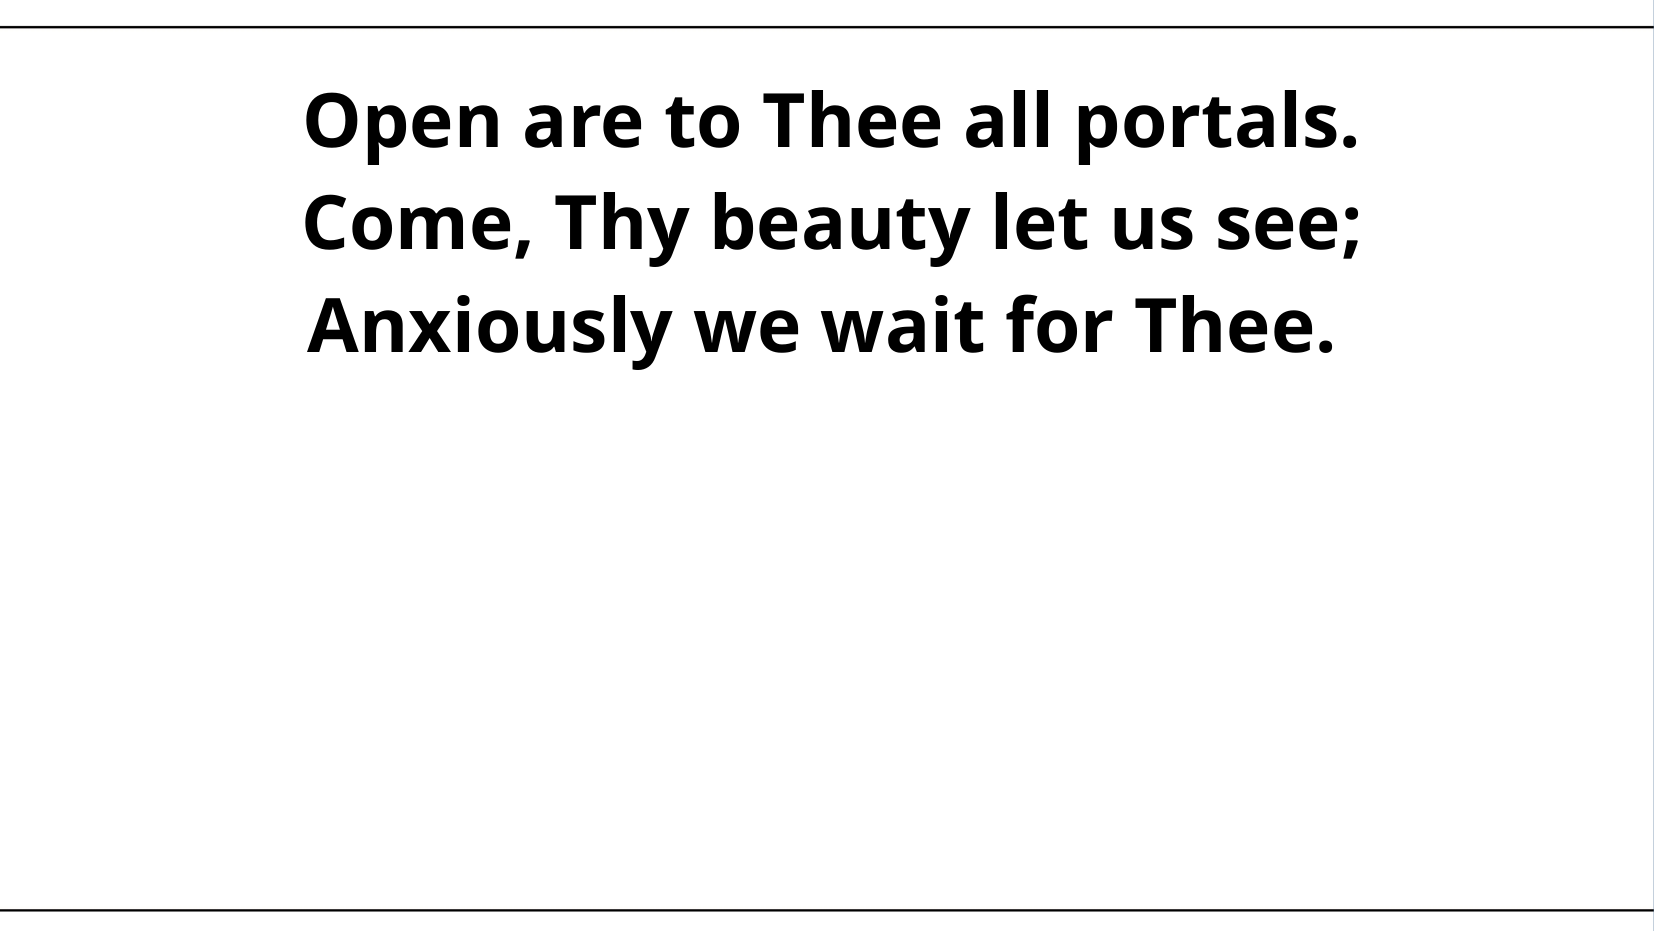

Open are to Thee all portals.
Come, Thy beauty let us see;
Anxiously we wait for Thee.